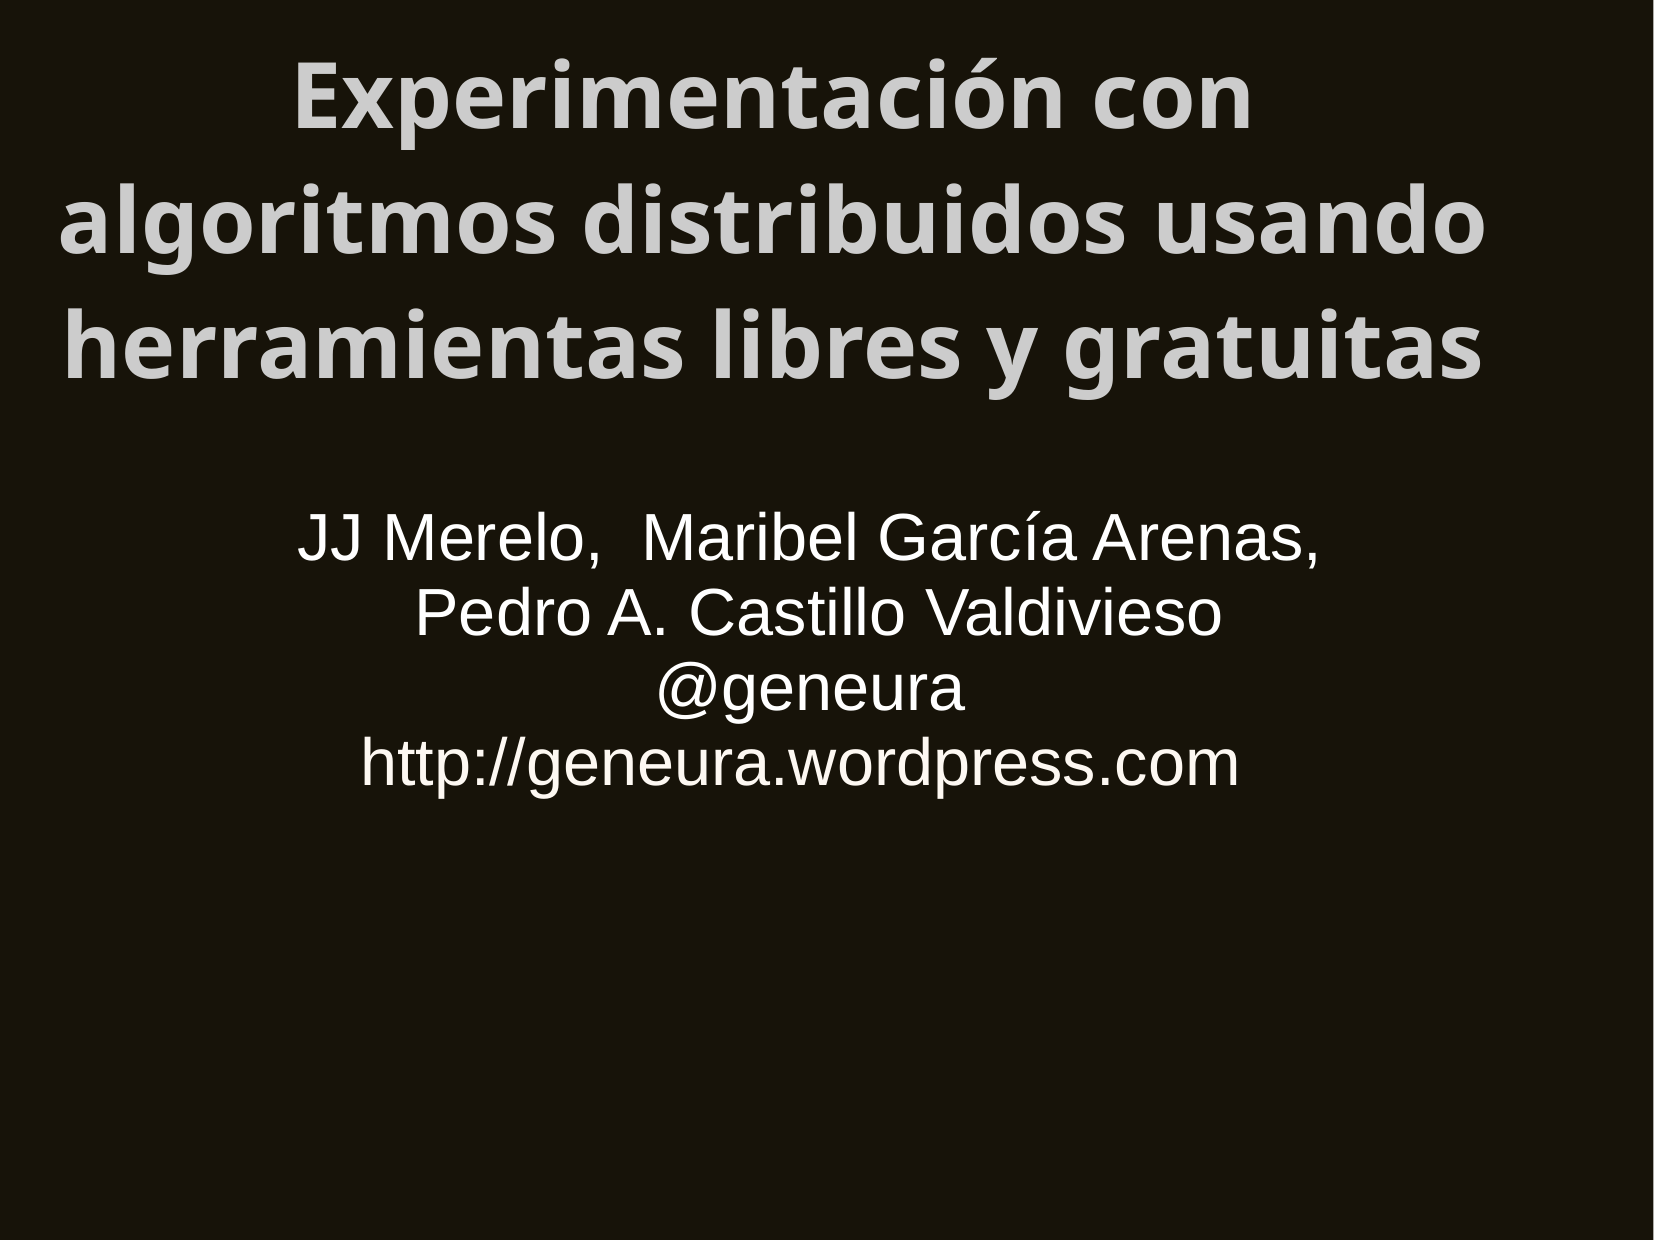

# Experimentación con algoritmos distribuidos usando herramientas libres y gratuitas
JJ Merelo, Maribel García Arenas,
 Pedro A. Castillo Valdivieso
@geneura
http://geneura.wordpress.com